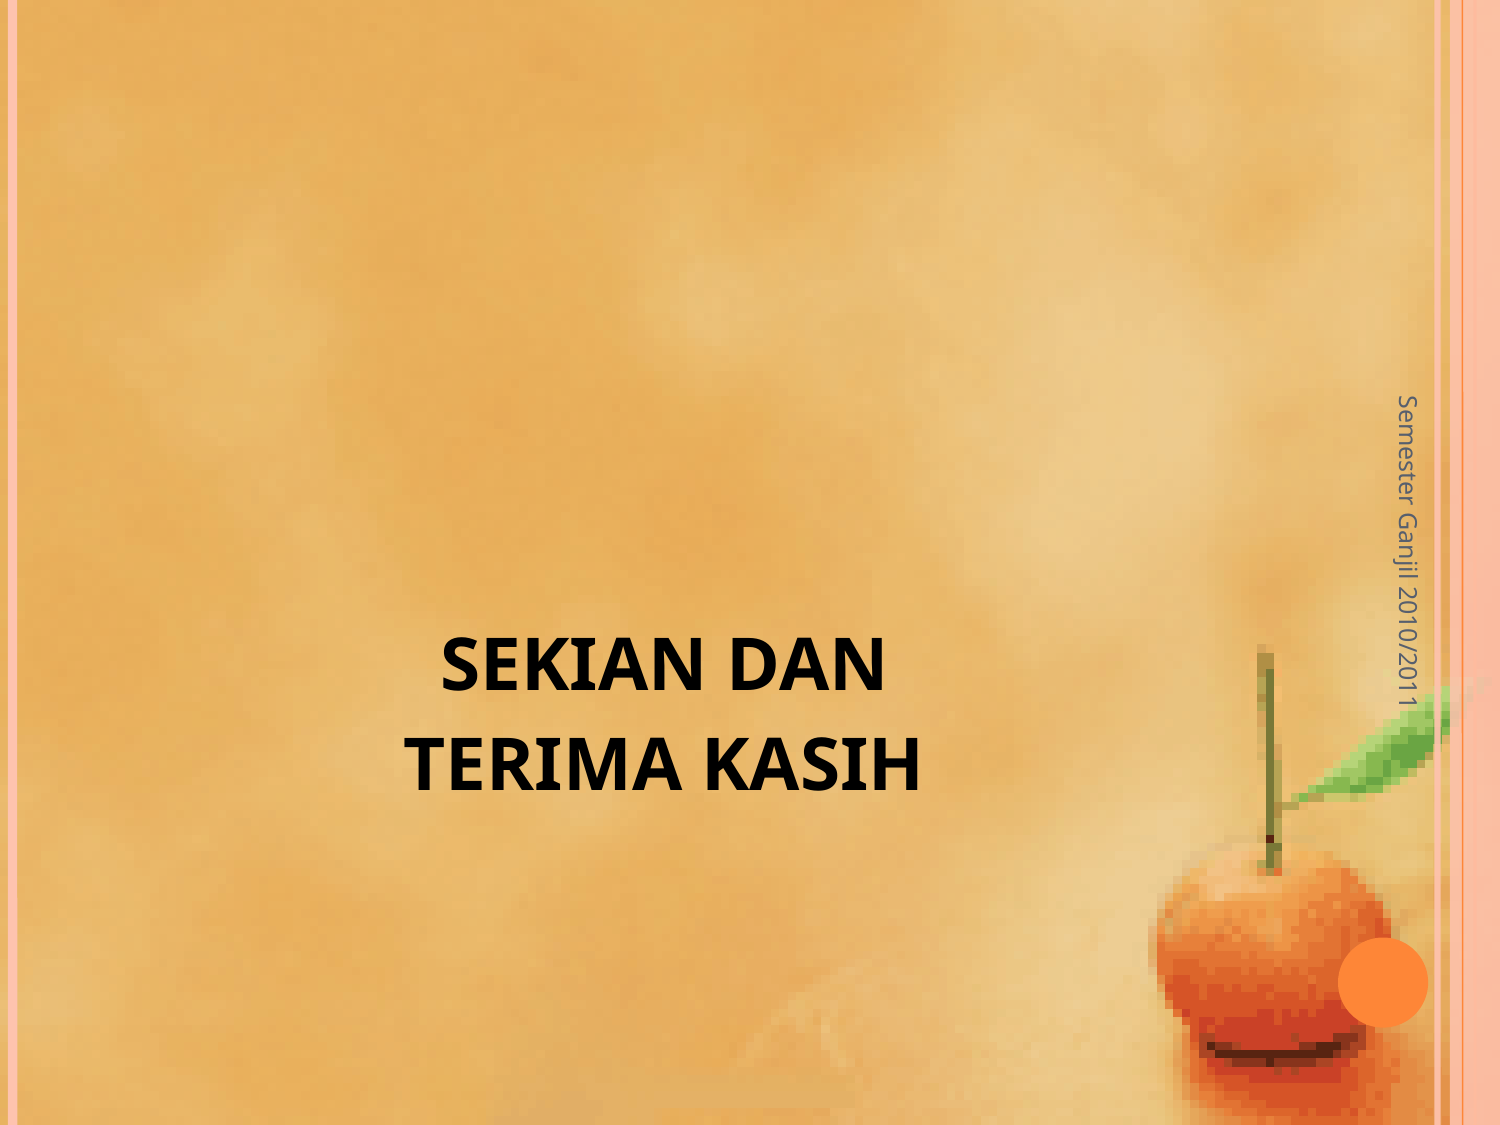

# SEKIAN DAN
TERIMA KASIH
Semester Ganjil 2010/2011